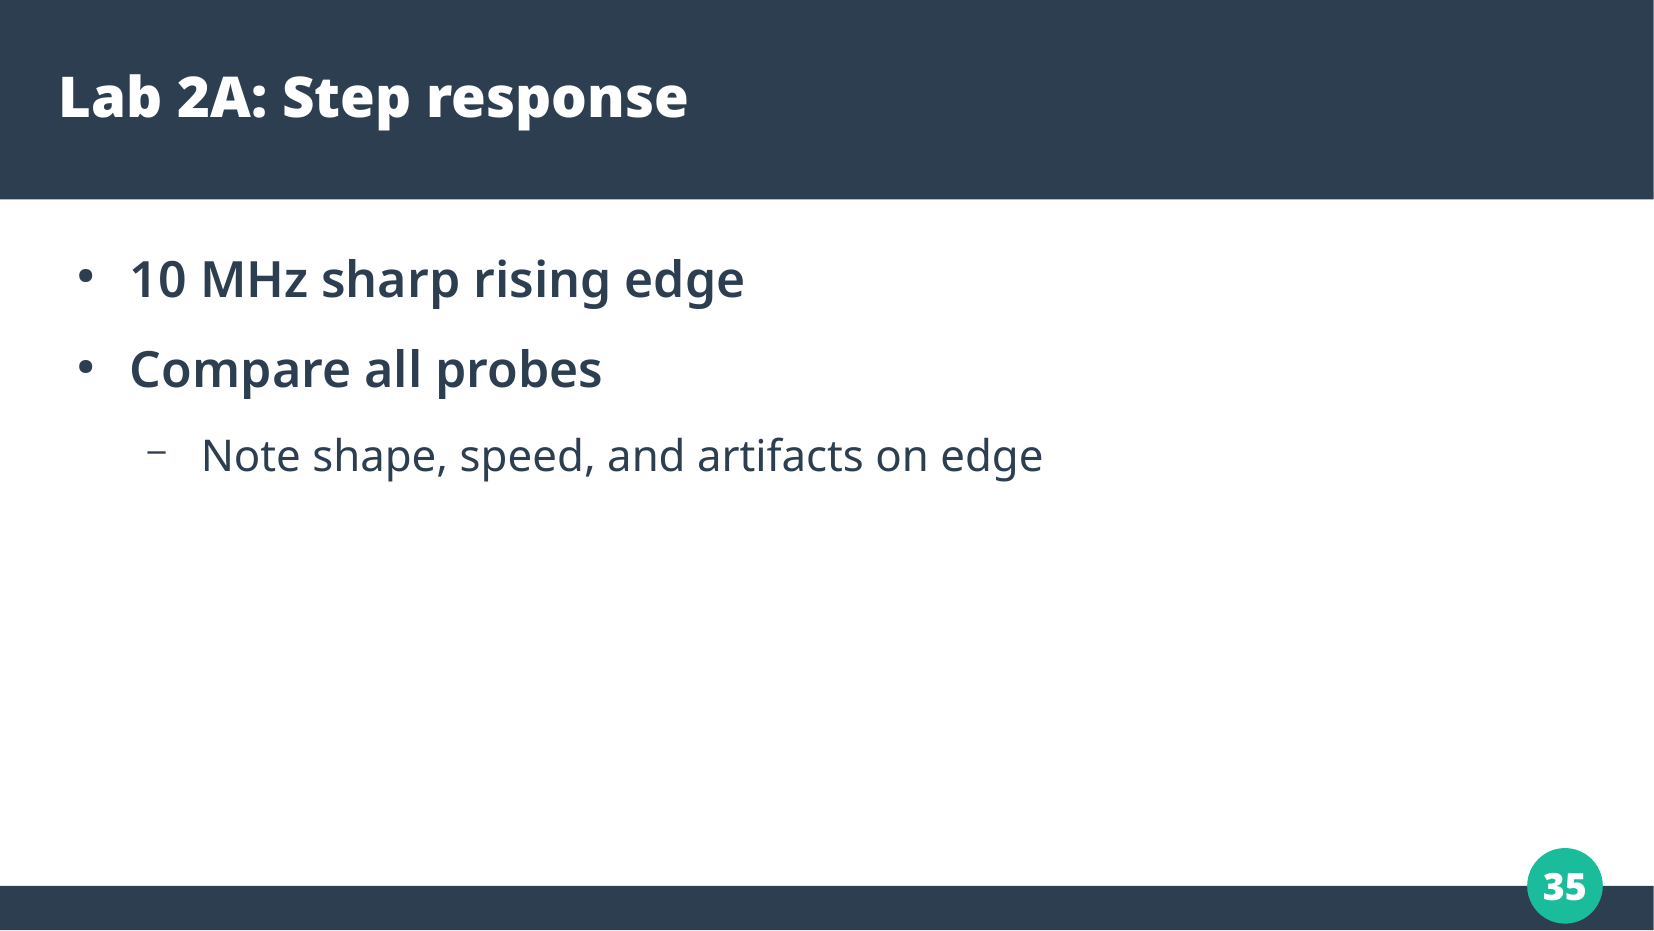

# Lab 2A: Step response
10 MHz sharp rising edge
Compare all probes
Note shape, speed, and artifacts on edge